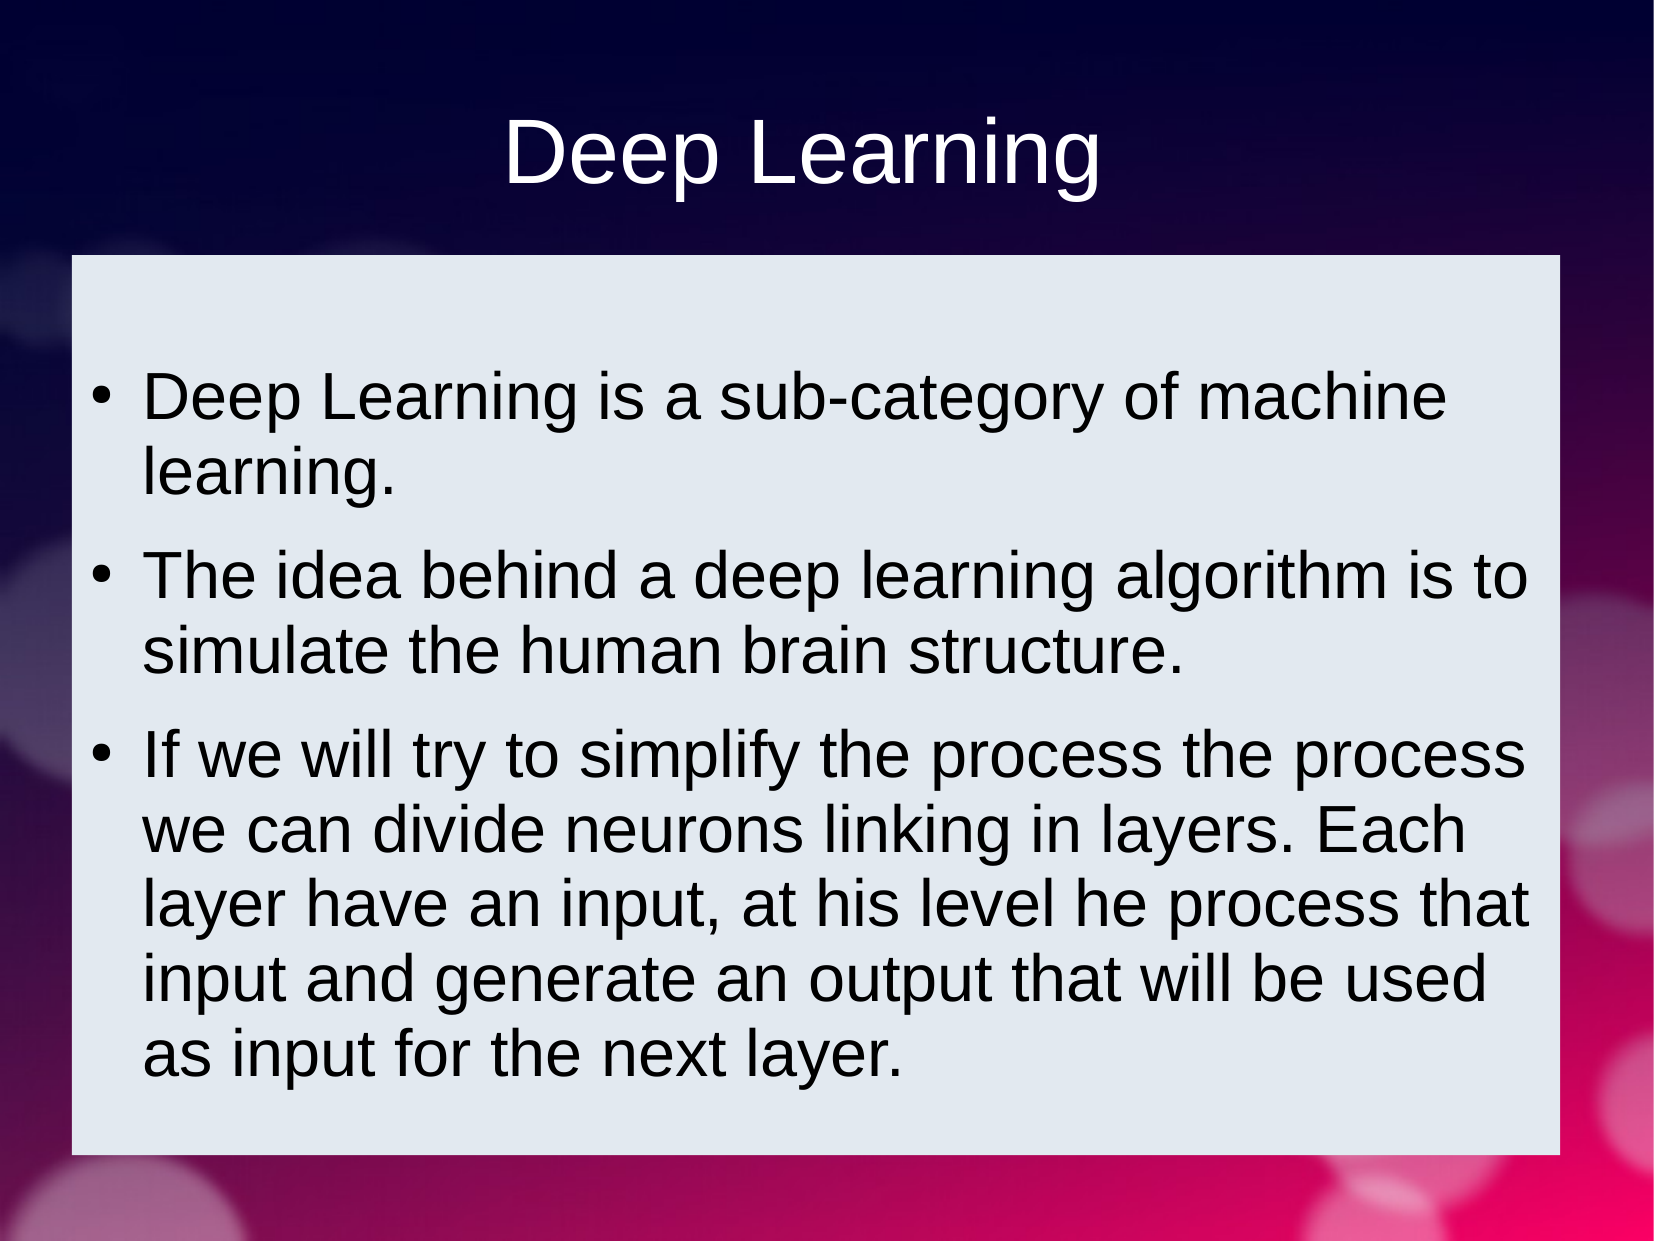

# Deep Learning
Deep Learning is a sub-category of machine learning.
The idea behind a deep learning algorithm is to simulate the human brain structure.
If we will try to simplify the process the process we can divide neurons linking in layers. Each layer have an input, at his level he process that input and generate an output that will be used as input for the next layer.